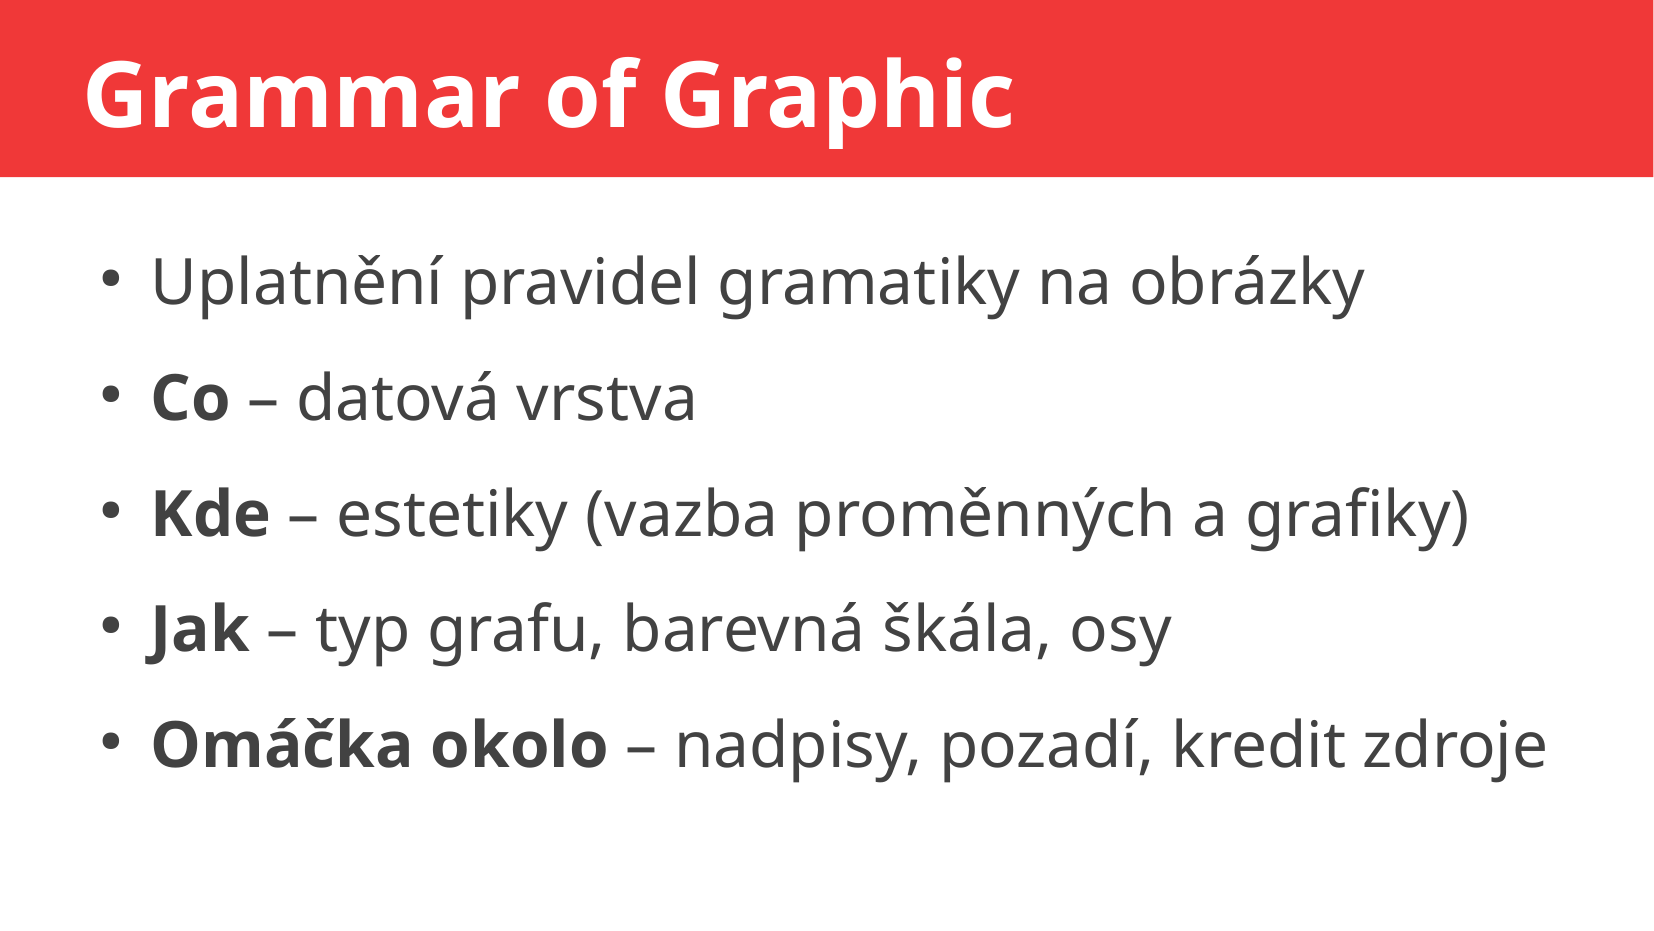

# Grammar of Graphic
Uplatnění pravidel gramatiky na obrázky
Co – datová vrstva
Kde – estetiky (vazba proměnných a grafiky)
Jak – typ grafu, barevná škála, osy
Omáčka okolo – nadpisy, pozadí, kredit zdroje